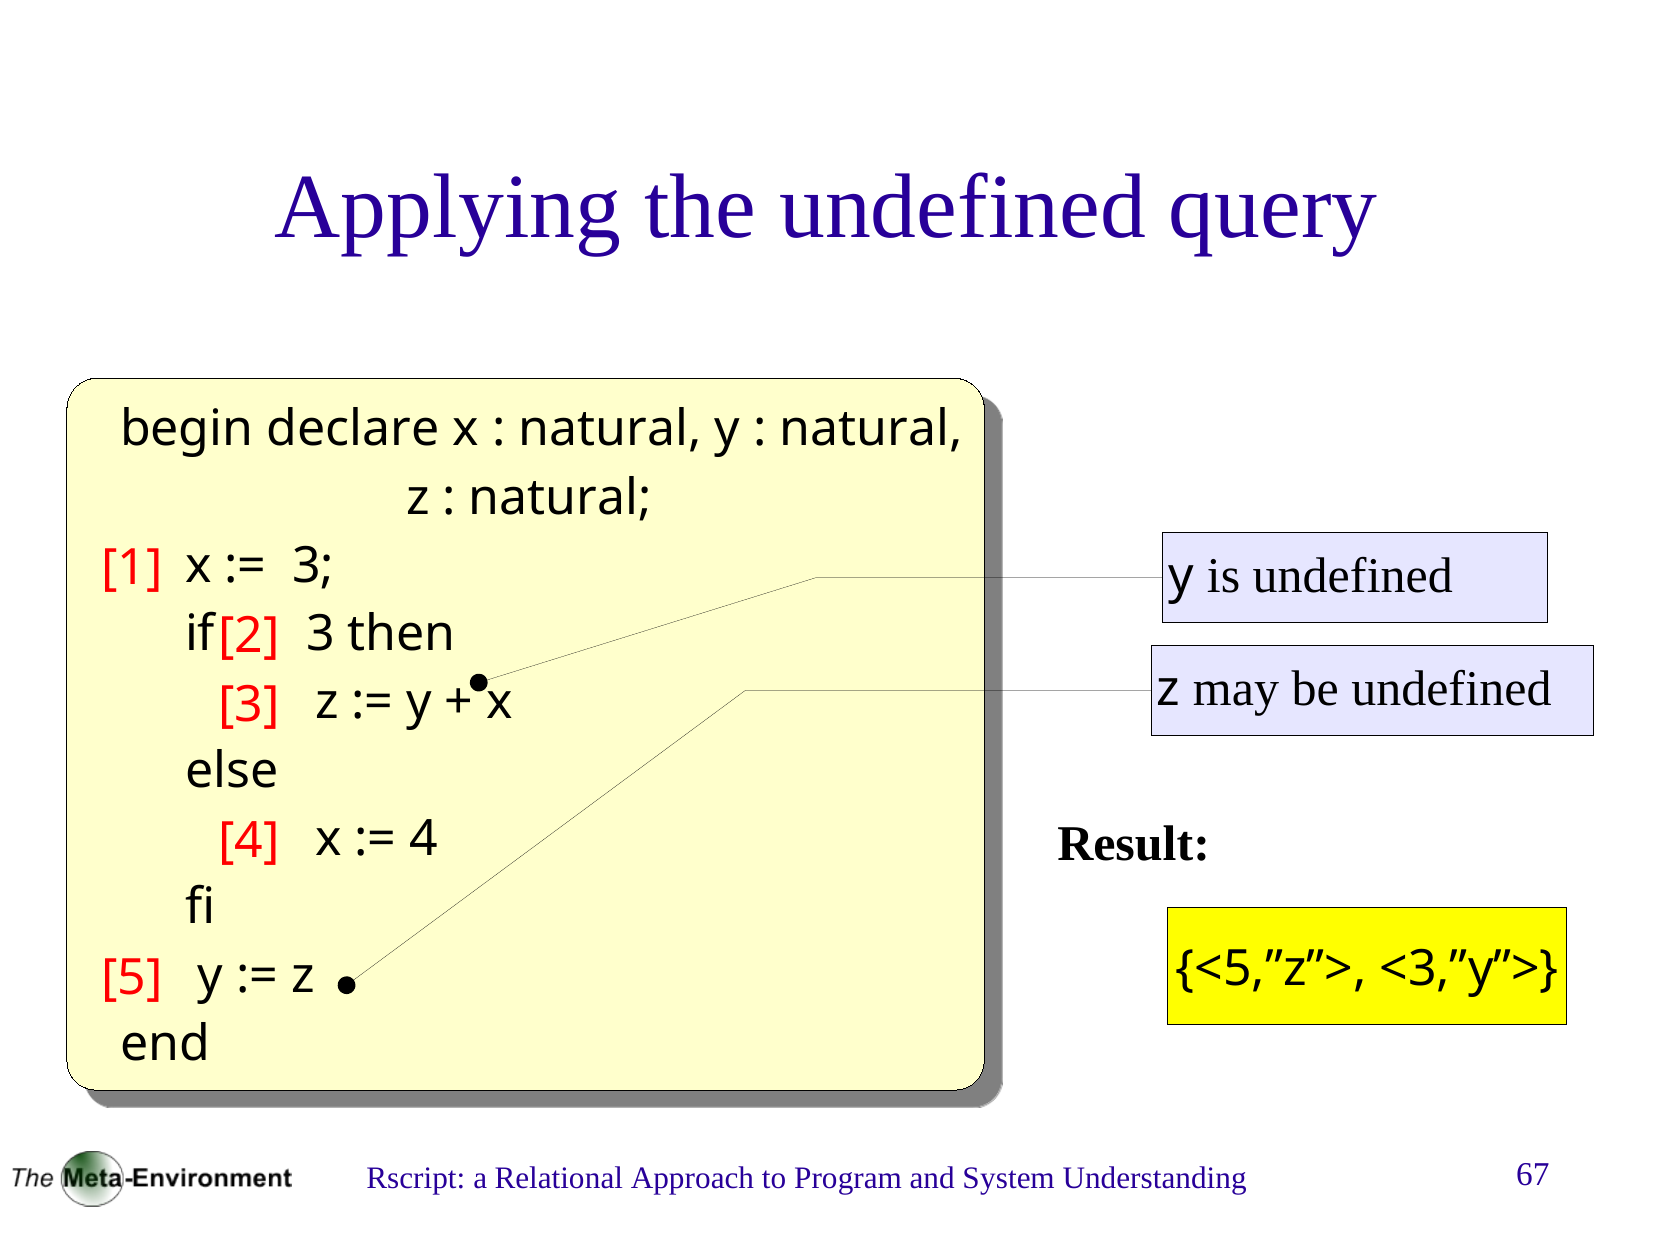

# Applying the undefined query
begin declare x : natural, y : natural,
 z : natural;
 x := 3;
 if 3 then
 z := y + x
 else
 x := 4
 fi
 y := z
end
[1]
 [2]
 [3]
 [4]
[5]
Result:
{<5,”z”>, <3,”y”>}